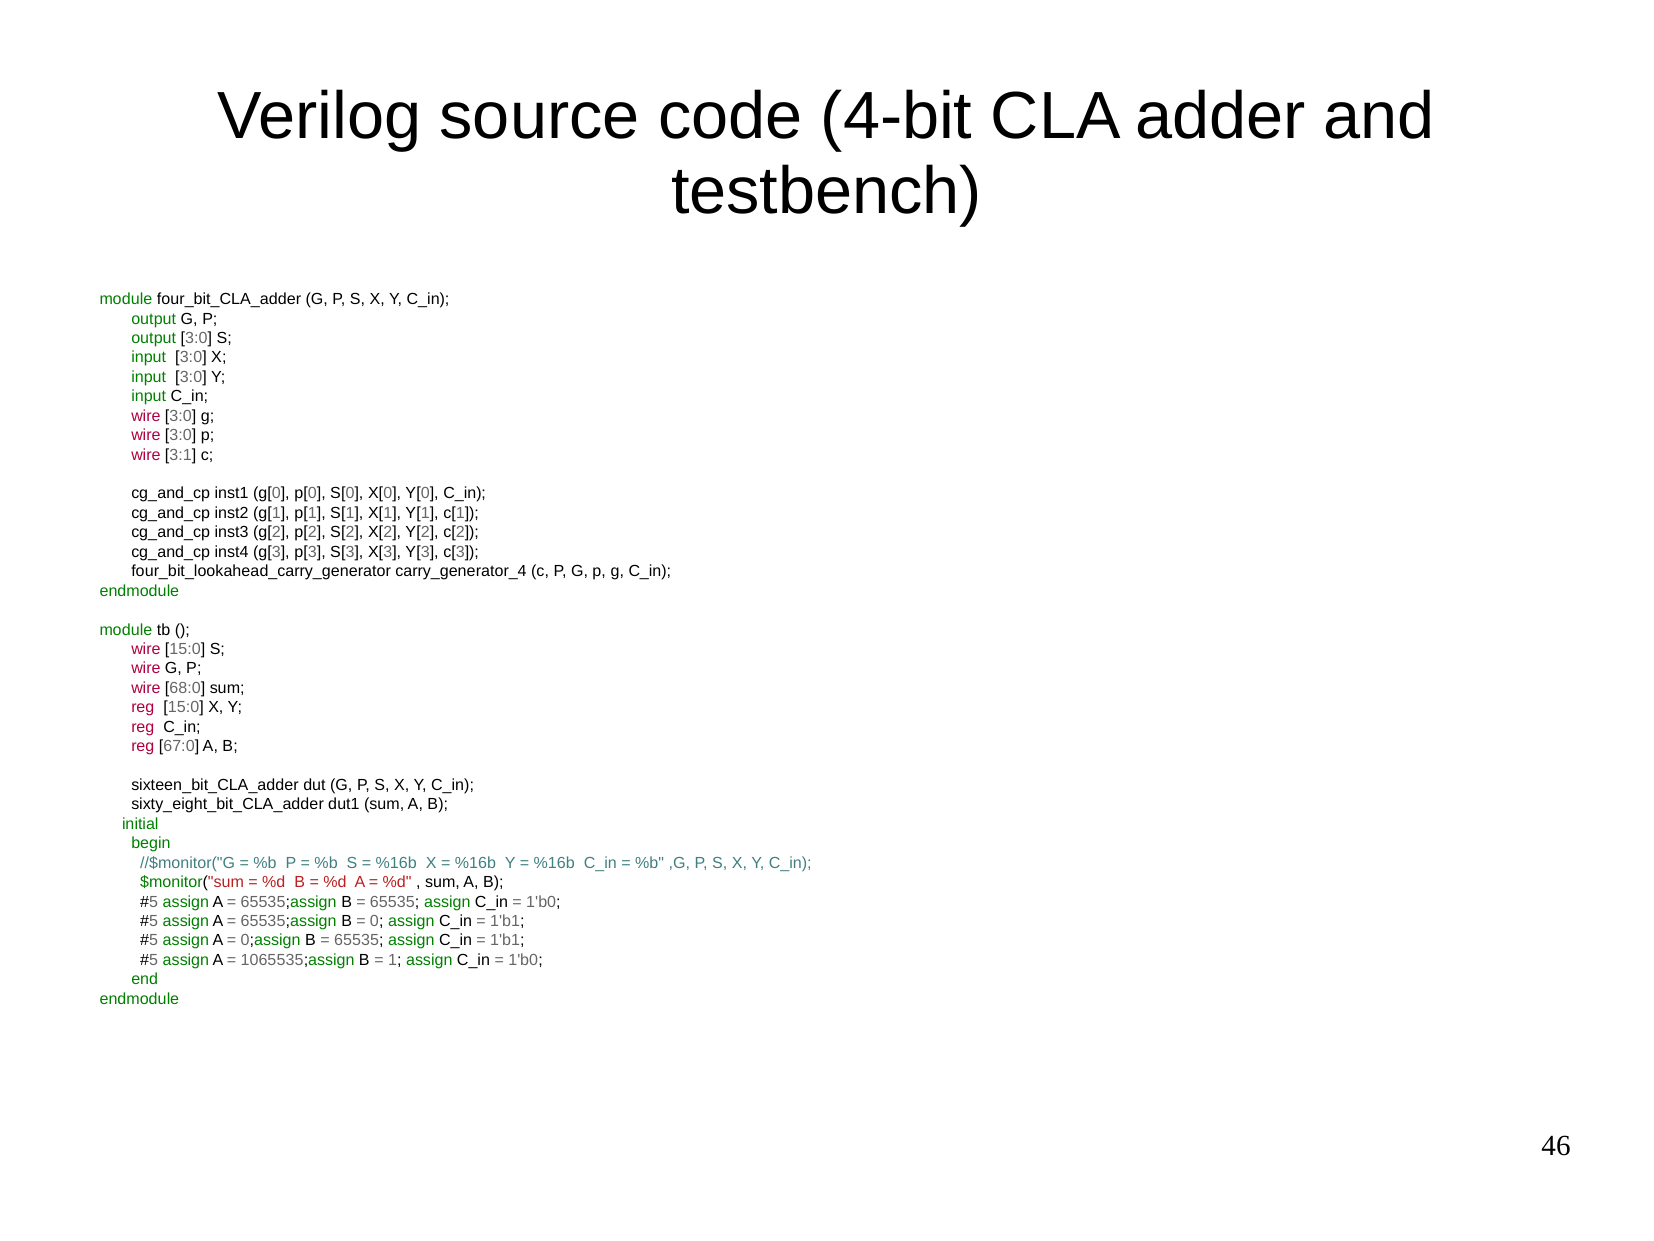

# Verilog source code (4-bit CLA adder and testbench)
module four_bit_CLA_adder (G, P, S, X, Y, C_in);
 output G, P;
 output [3:0] S;
 input [3:0] X;
 input [3:0] Y;
 input C_in;
 wire [3:0] g;
 wire [3:0] p;
 wire [3:1] c;
 cg_and_cp inst1 (g[0], p[0], S[0], X[0], Y[0], C_in);
 cg_and_cp inst2 (g[1], p[1], S[1], X[1], Y[1], c[1]);
 cg_and_cp inst3 (g[2], p[2], S[2], X[2], Y[2], c[2]);
 cg_and_cp inst4 (g[3], p[3], S[3], X[3], Y[3], c[3]);
 four_bit_lookahead_carry_generator carry_generator_4 (c, P, G, p, g, C_in);
endmodule
module tb ();
 wire [15:0] S;
 wire G, P;
 wire [68:0] sum;
 reg [15:0] X, Y;
 reg C_in;
 reg [67:0] A, B;
 sixteen_bit_CLA_adder dut (G, P, S, X, Y, C_in);
 sixty_eight_bit_CLA_adder dut1 (sum, A, B);
 initial
 begin
 //$monitor("G = %b P = %b S = %16b X = %16b Y = %16b C_in = %b" ,G, P, S, X, Y, C_in);
 $monitor("sum = %d B = %d A = %d" , sum, A, B);
 #5 assign A = 65535;assign B = 65535; assign C_in = 1'b0;
 #5 assign A = 65535;assign B = 0; assign C_in = 1'b1;
 #5 assign A = 0;assign B = 65535; assign C_in = 1'b1;
 #5 assign A = 1065535;assign B = 1; assign C_in = 1'b0;
 end
endmodule
46